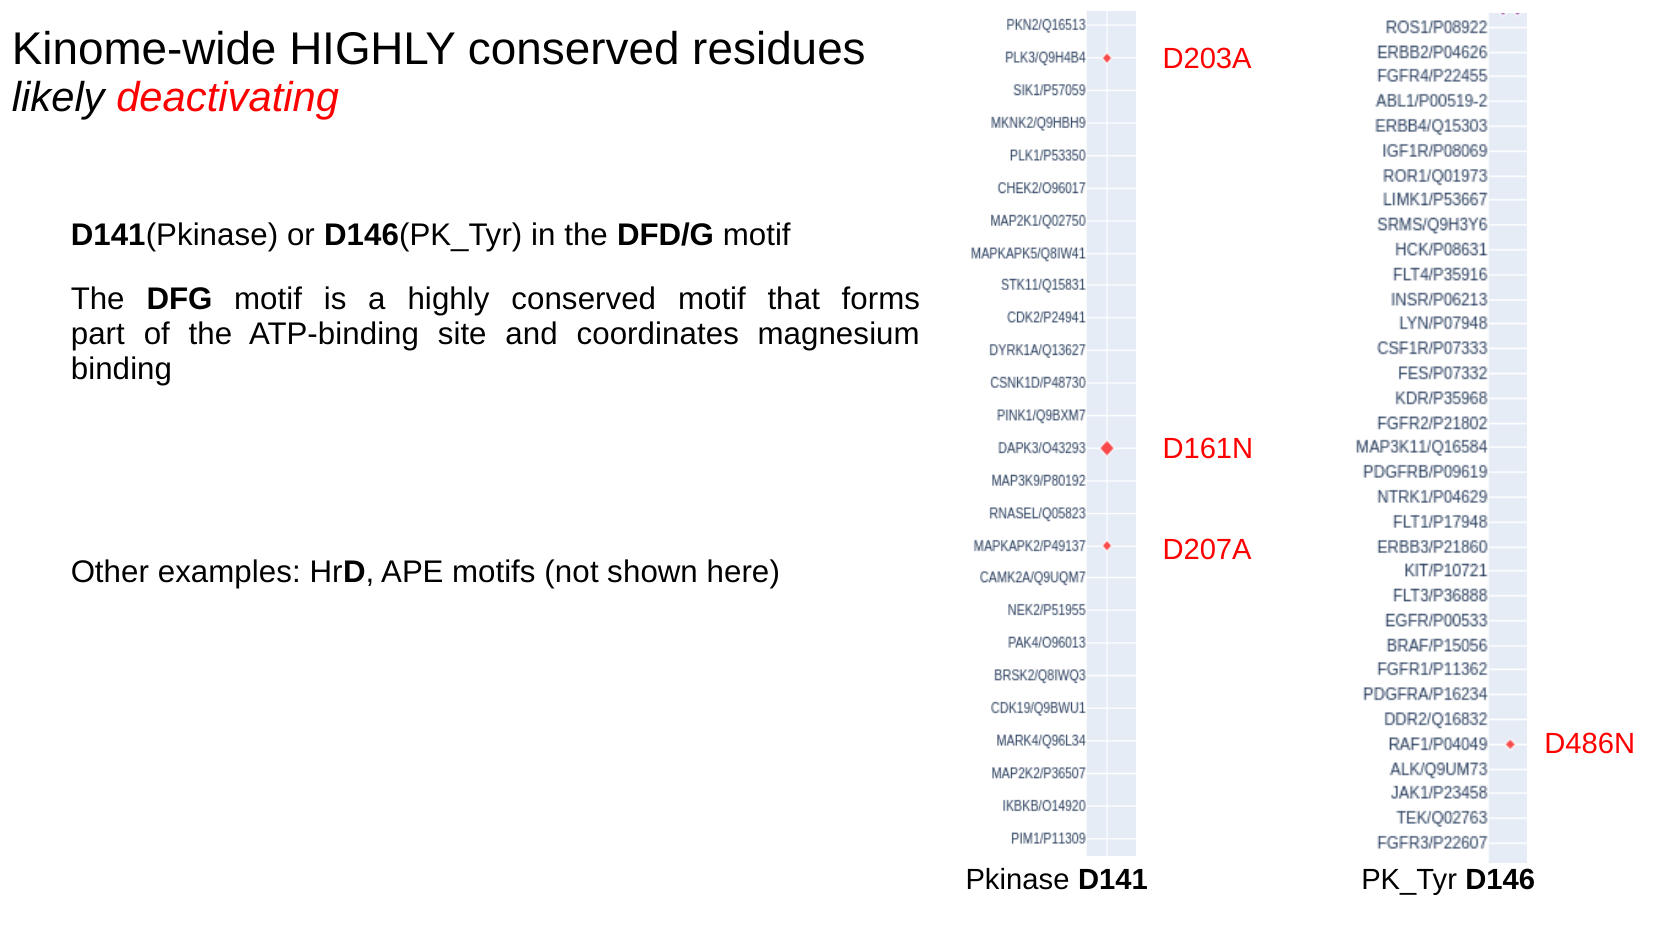

Kinome-wide HIGHLY conserved residues
likely deactivating
D203A
# D141(Pkinase) or D146(PK_Tyr) in the DFD/G motif
The DFG motif is a highly conserved motif that forms
part of the ATP-binding site and coordinates magnesium binding
D161N
D207A
Other examples: HrD, APE motifs (not shown here)
D486N
Pkinase D141
PK_Tyr D146